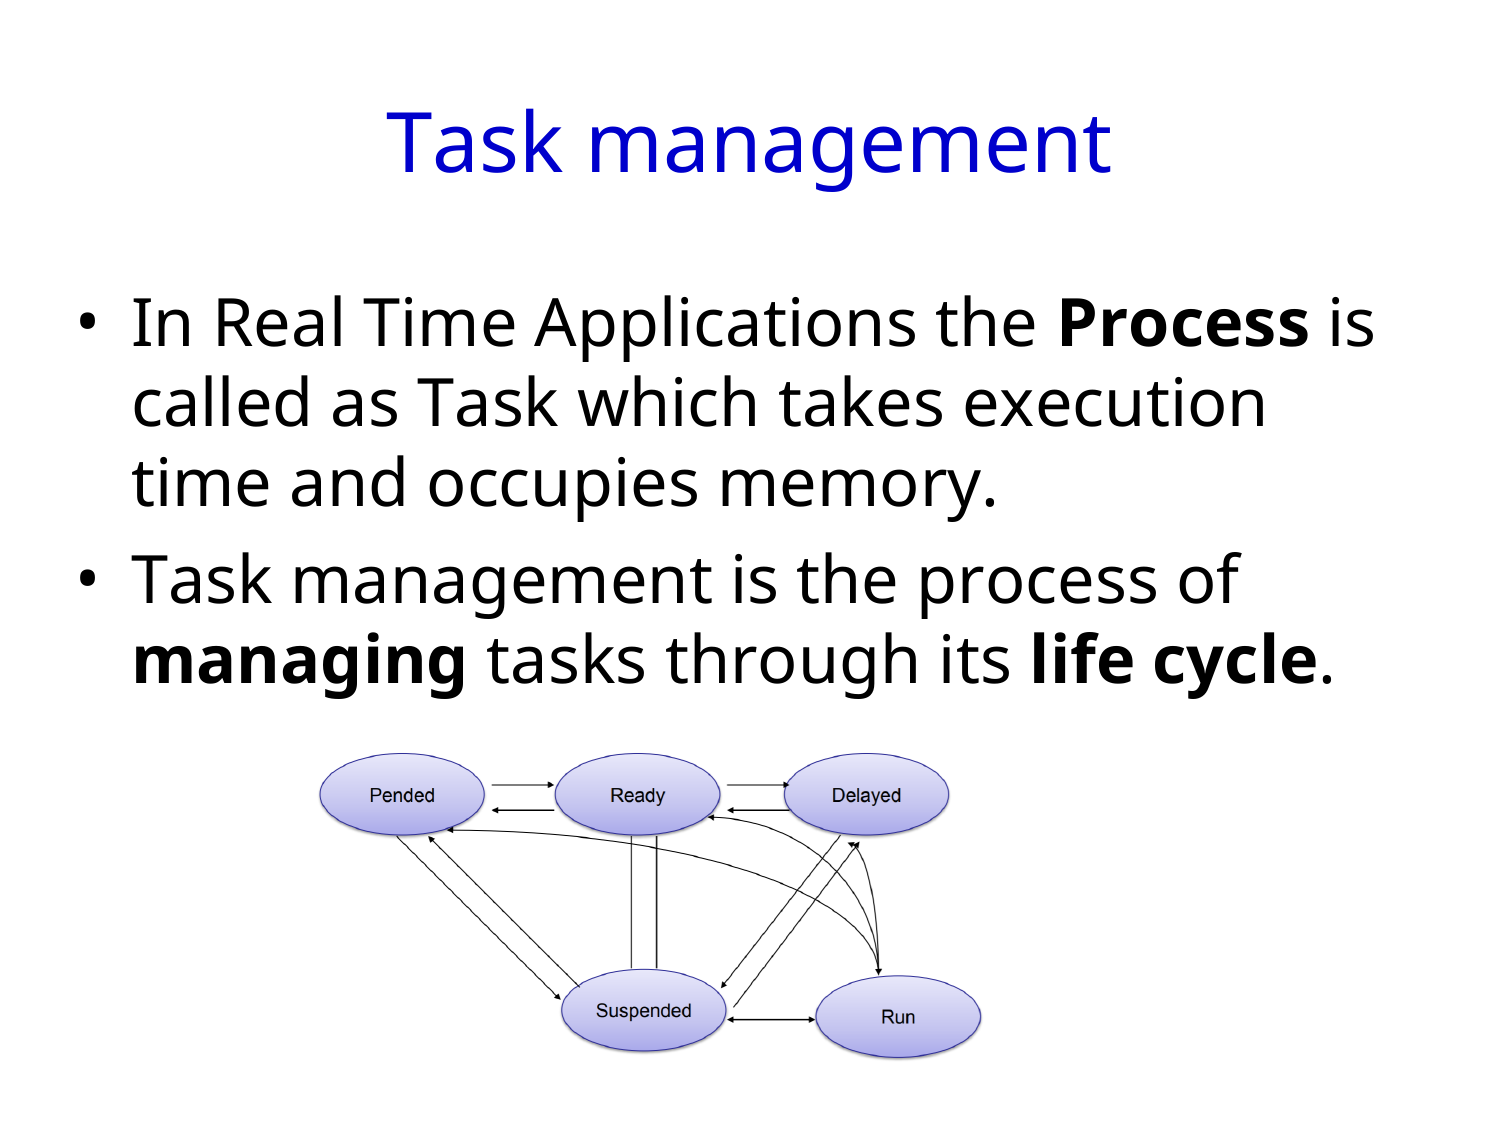

# Task management
In Real Time Applications the Process is called as Task which takes execution time and occupies memory.
Task management is the process of managing tasks through its life cycle.